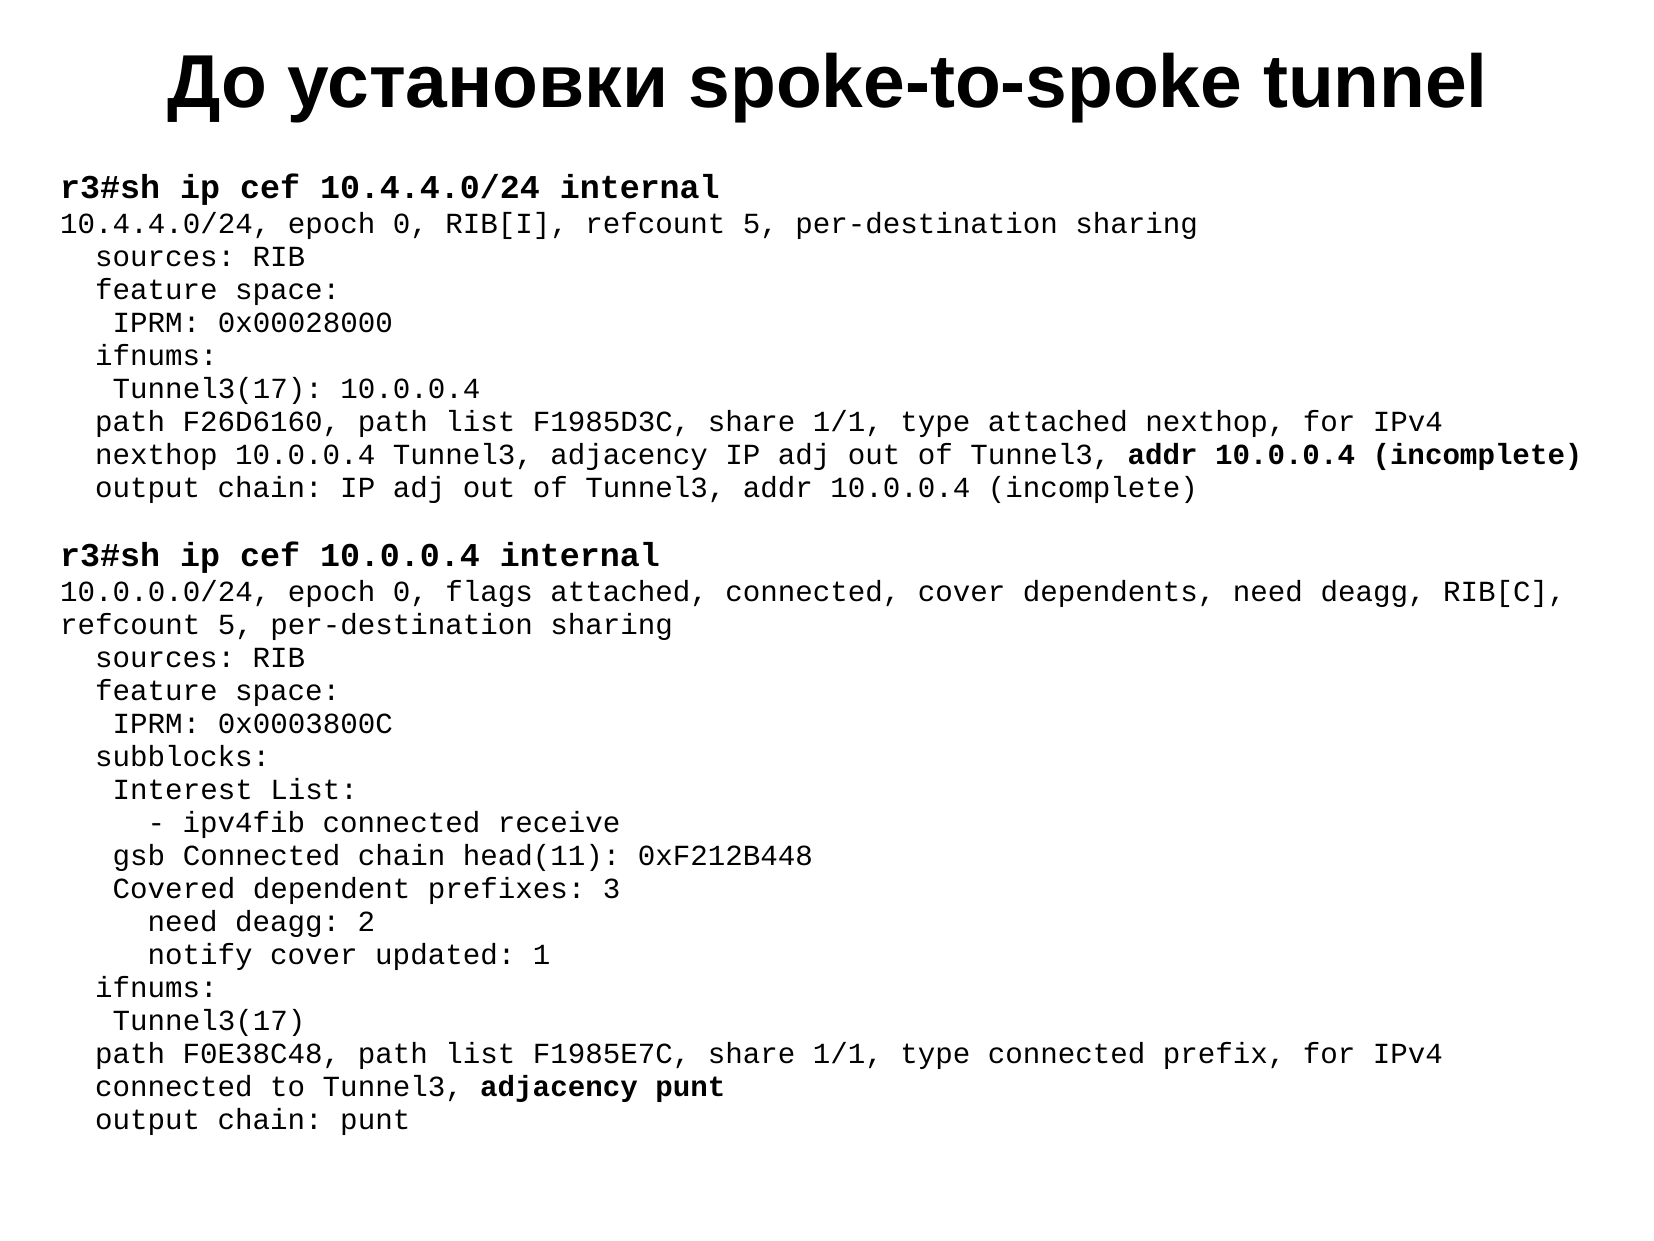

До установки spoke-to-spoke tunnel
# r3#sh ip cef 10.4.4.0/24 internal
10.4.4.0/24, epoch 0, RIB[I], refcount 5, per-destination sharing
 sources: RIB
 feature space:
 IPRM: 0x00028000
 ifnums:
 Tunnel3(17): 10.0.0.4
 path F26D6160, path list F1985D3C, share 1/1, type attached nexthop, for IPv4
 nexthop 10.0.0.4 Tunnel3, adjacency IP adj out of Tunnel3, addr 10.0.0.4 (incomplete)
 output chain: IP adj out of Tunnel3, addr 10.0.0.4 (incomplete)
r3#sh ip cef 10.0.0.4 internal
10.0.0.0/24, epoch 0, flags attached, connected, cover dependents, need deagg, RIB[C], refcount 5, per-destination sharing
 sources: RIB
 feature space:
 IPRM: 0x0003800C
 subblocks:
 Interest List:
 - ipv4fib connected receive
 gsb Connected chain head(11): 0xF212B448
 Covered dependent prefixes: 3
 need deagg: 2
 notify cover updated: 1
 ifnums:
 Tunnel3(17)
 path F0E38C48, path list F1985E7C, share 1/1, type connected prefix, for IPv4
 connected to Tunnel3, adjacency punt
 output chain: punt